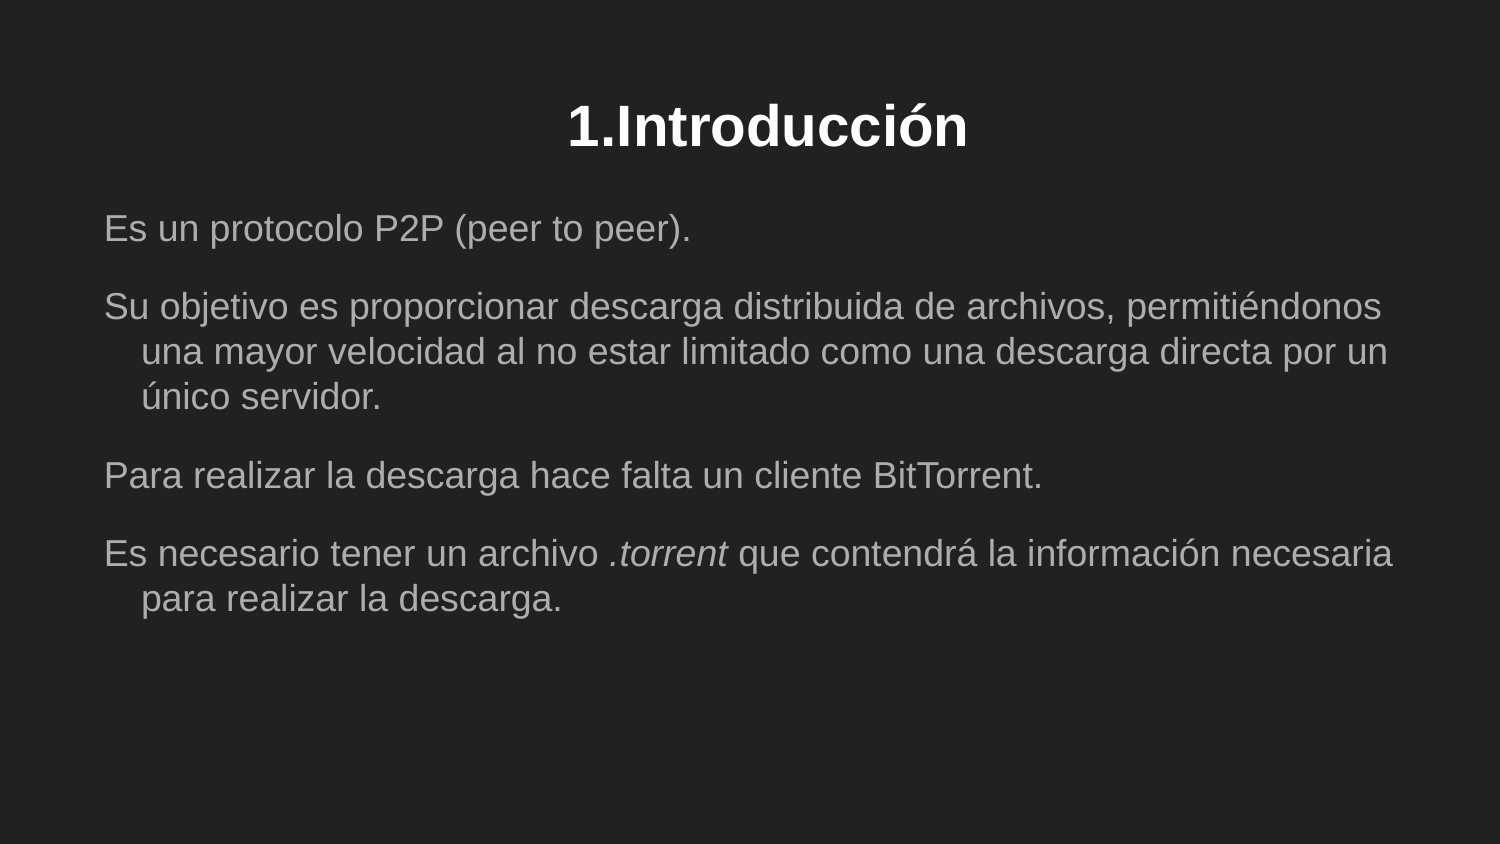

# Introducción
Es un protocolo P2P (peer to peer).
Su objetivo es proporcionar descarga distribuida de archivos, permitiéndonos una mayor velocidad al no estar limitado como una descarga directa por un único servidor.
Para realizar la descarga hace falta un cliente BitTorrent.
Es necesario tener un archivo .torrent que contendrá la información necesaria para realizar la descarga.